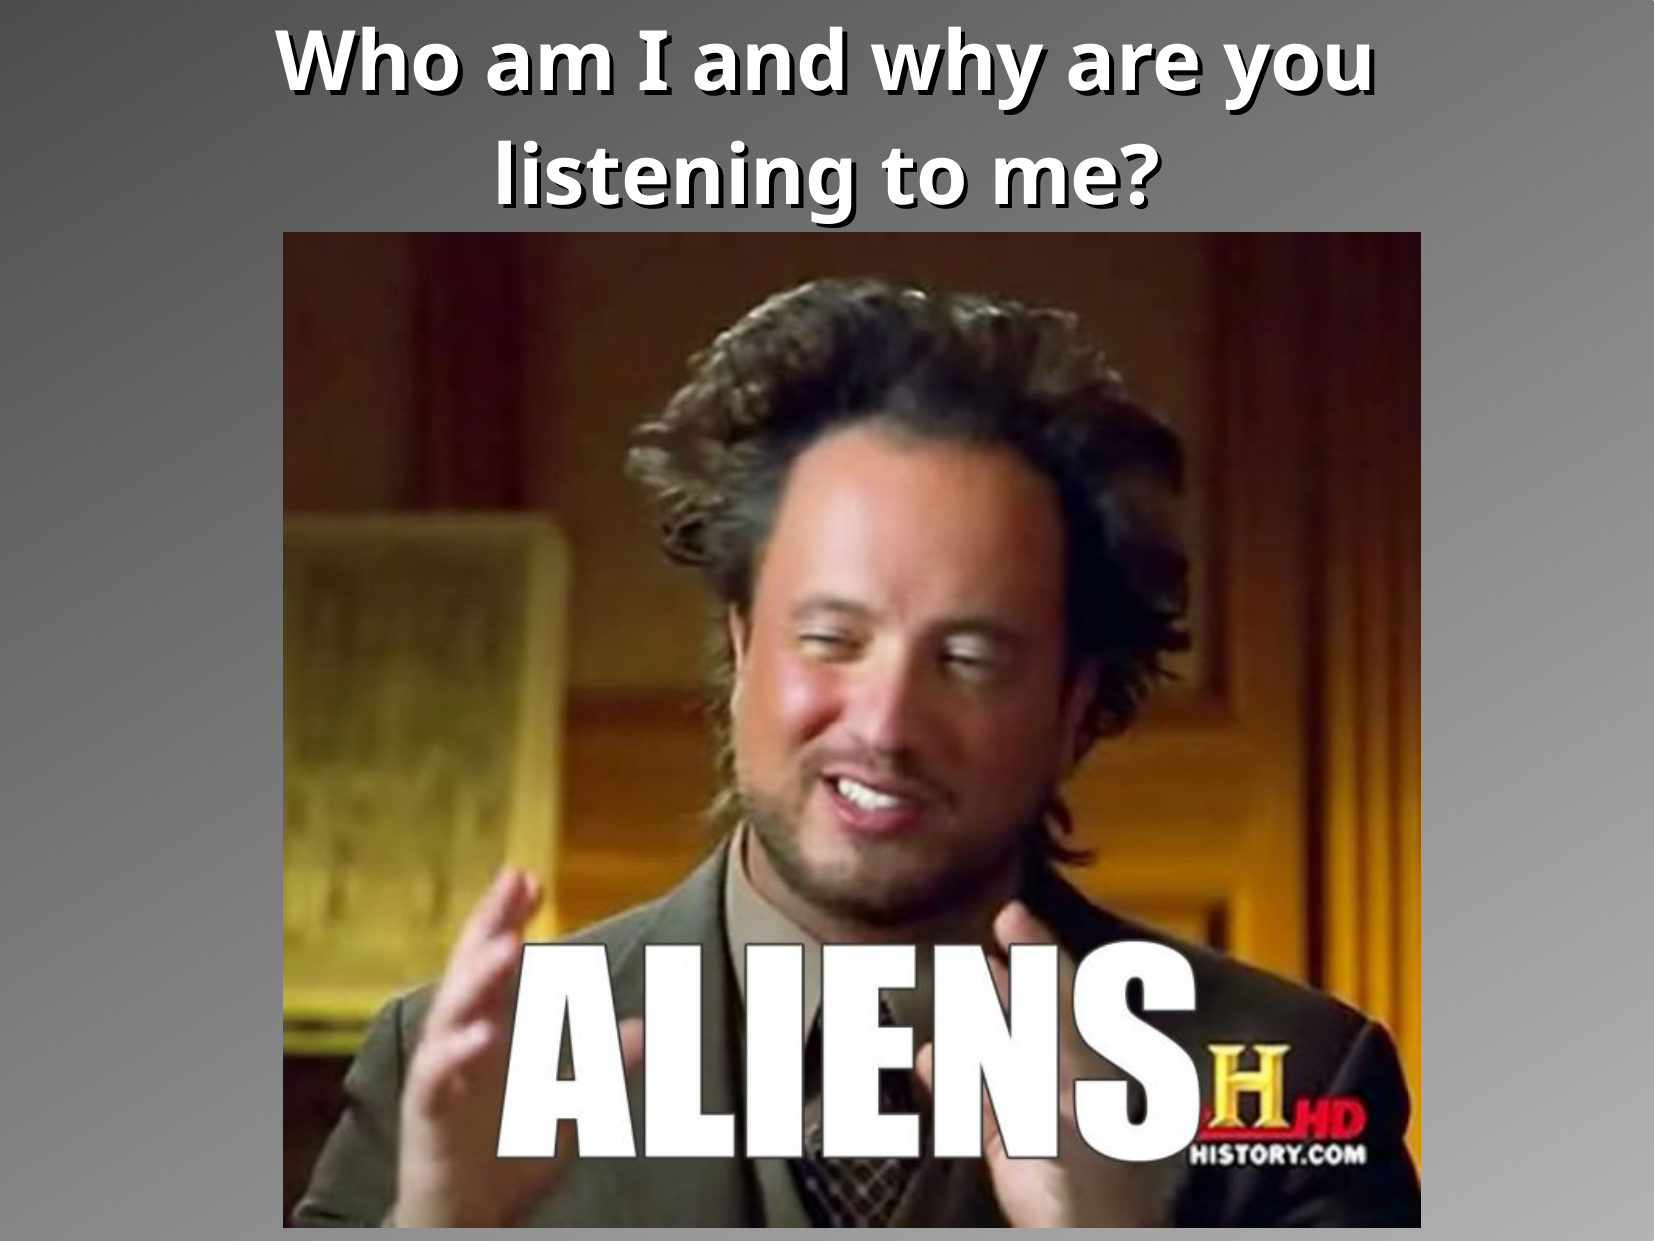

# Who am I and why are you listening to me?